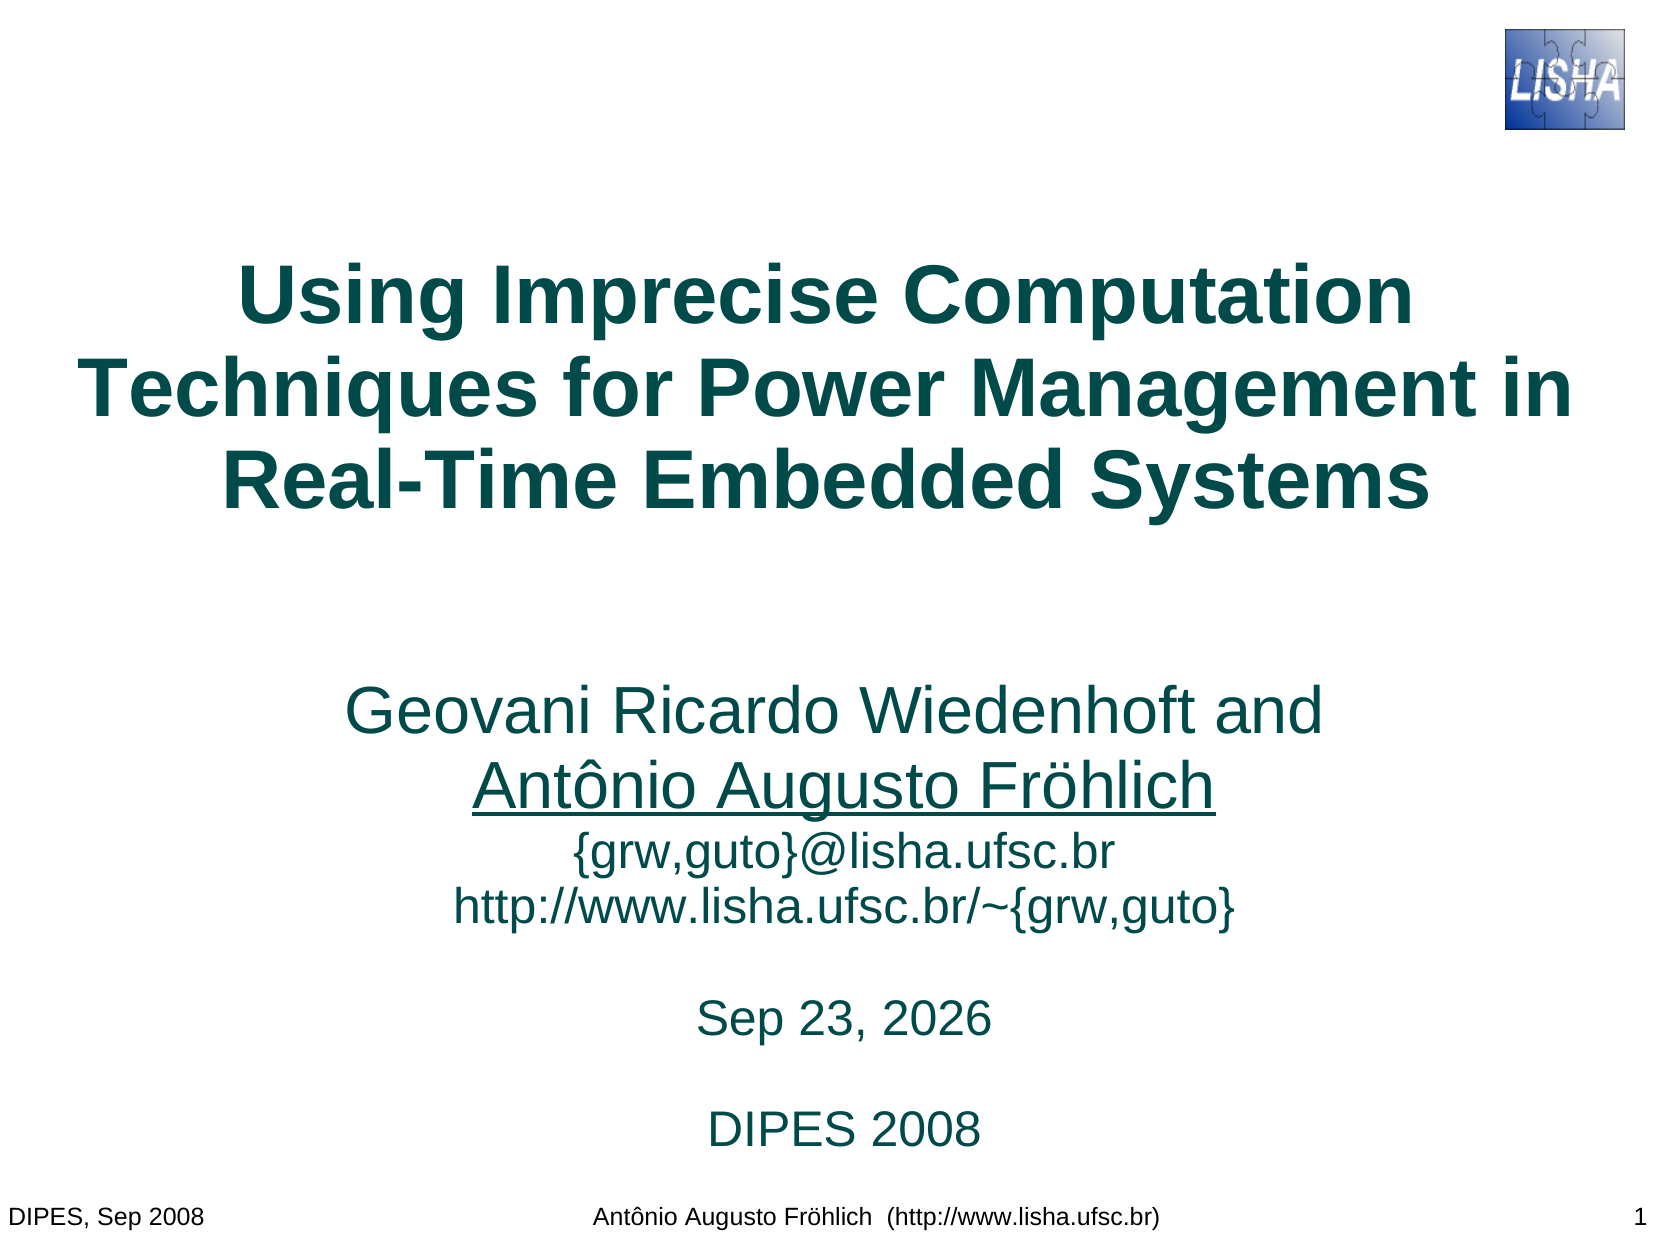

# Using Imprecise Computation Techniques for Power Management in Real-Time Embedded Systems
Geovani Ricardo Wiedenhoft and
Antônio Augusto Fröhlich
{grw,guto}@lisha.ufsc.br
http://www.lisha.ufsc.br/~{grw,guto}
DIPES 2008